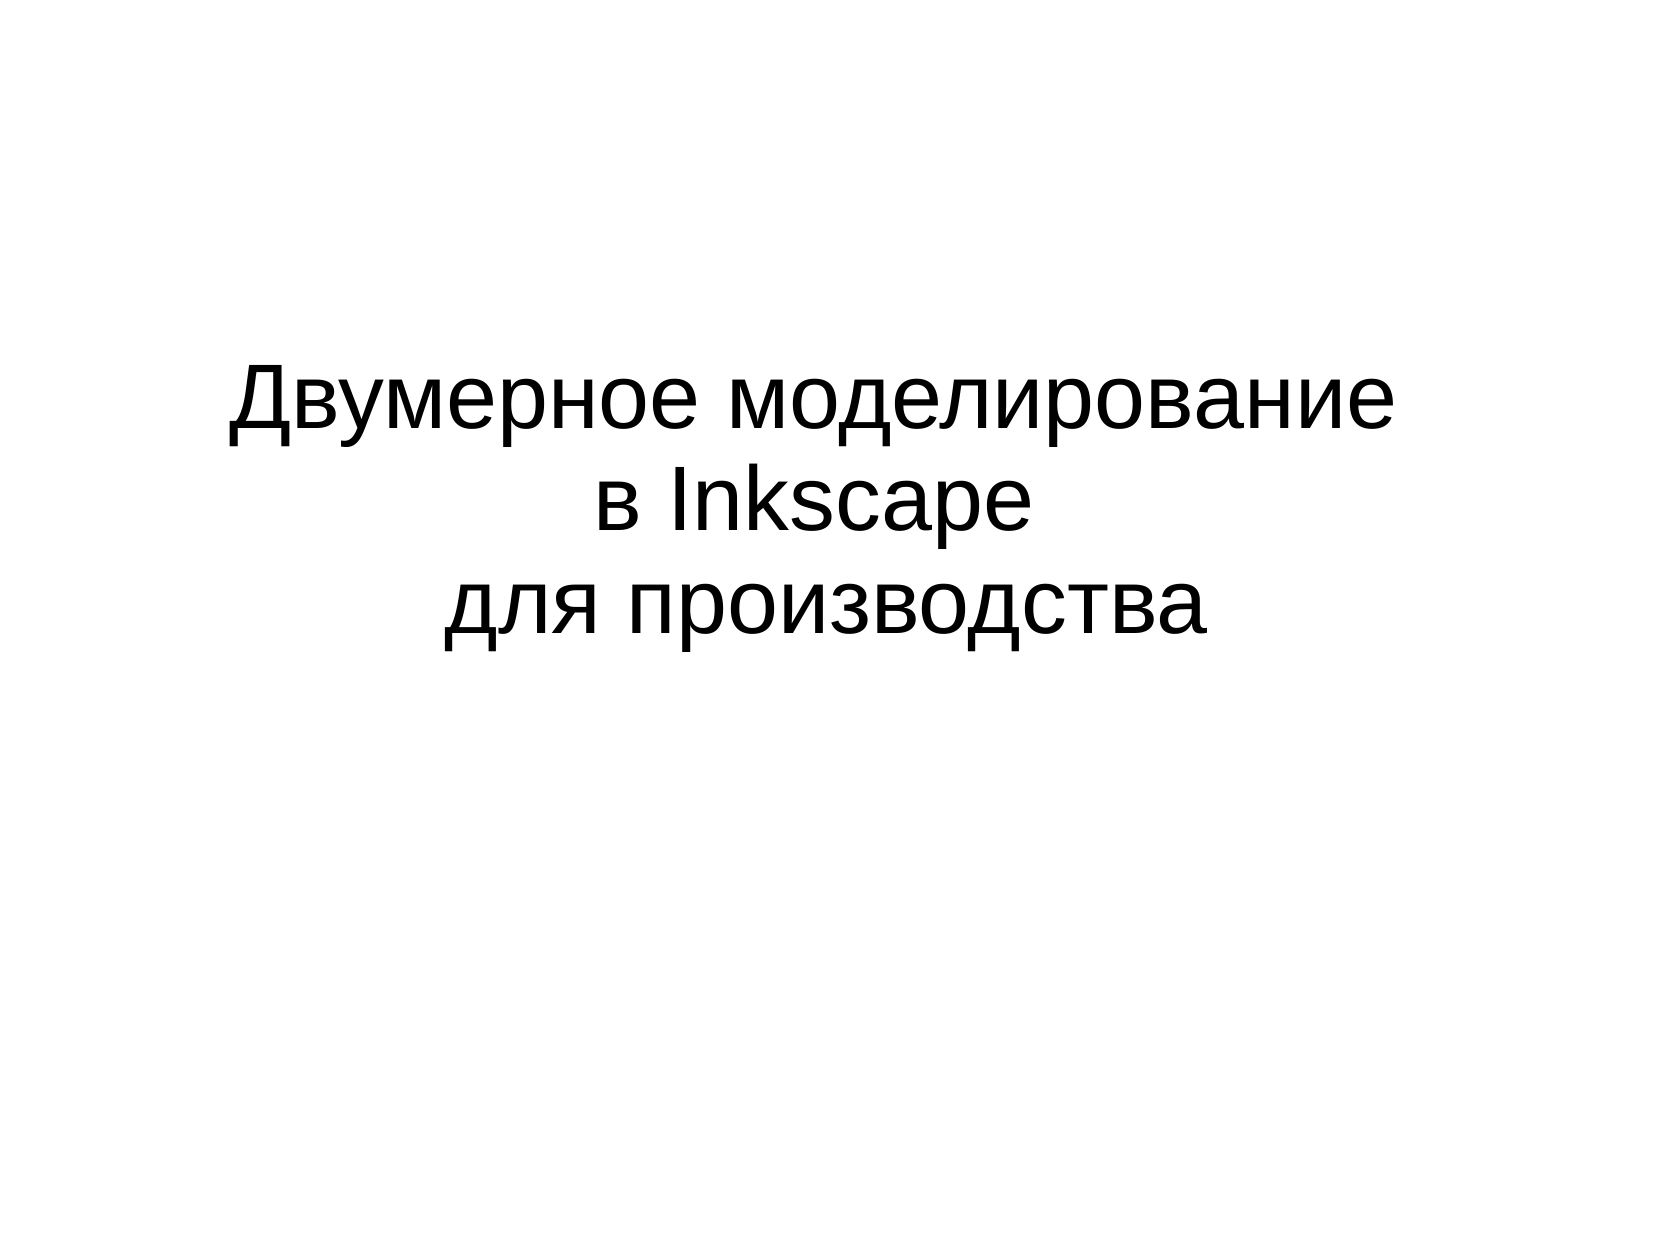

# Двумерное моделирование в Inkscape для производства